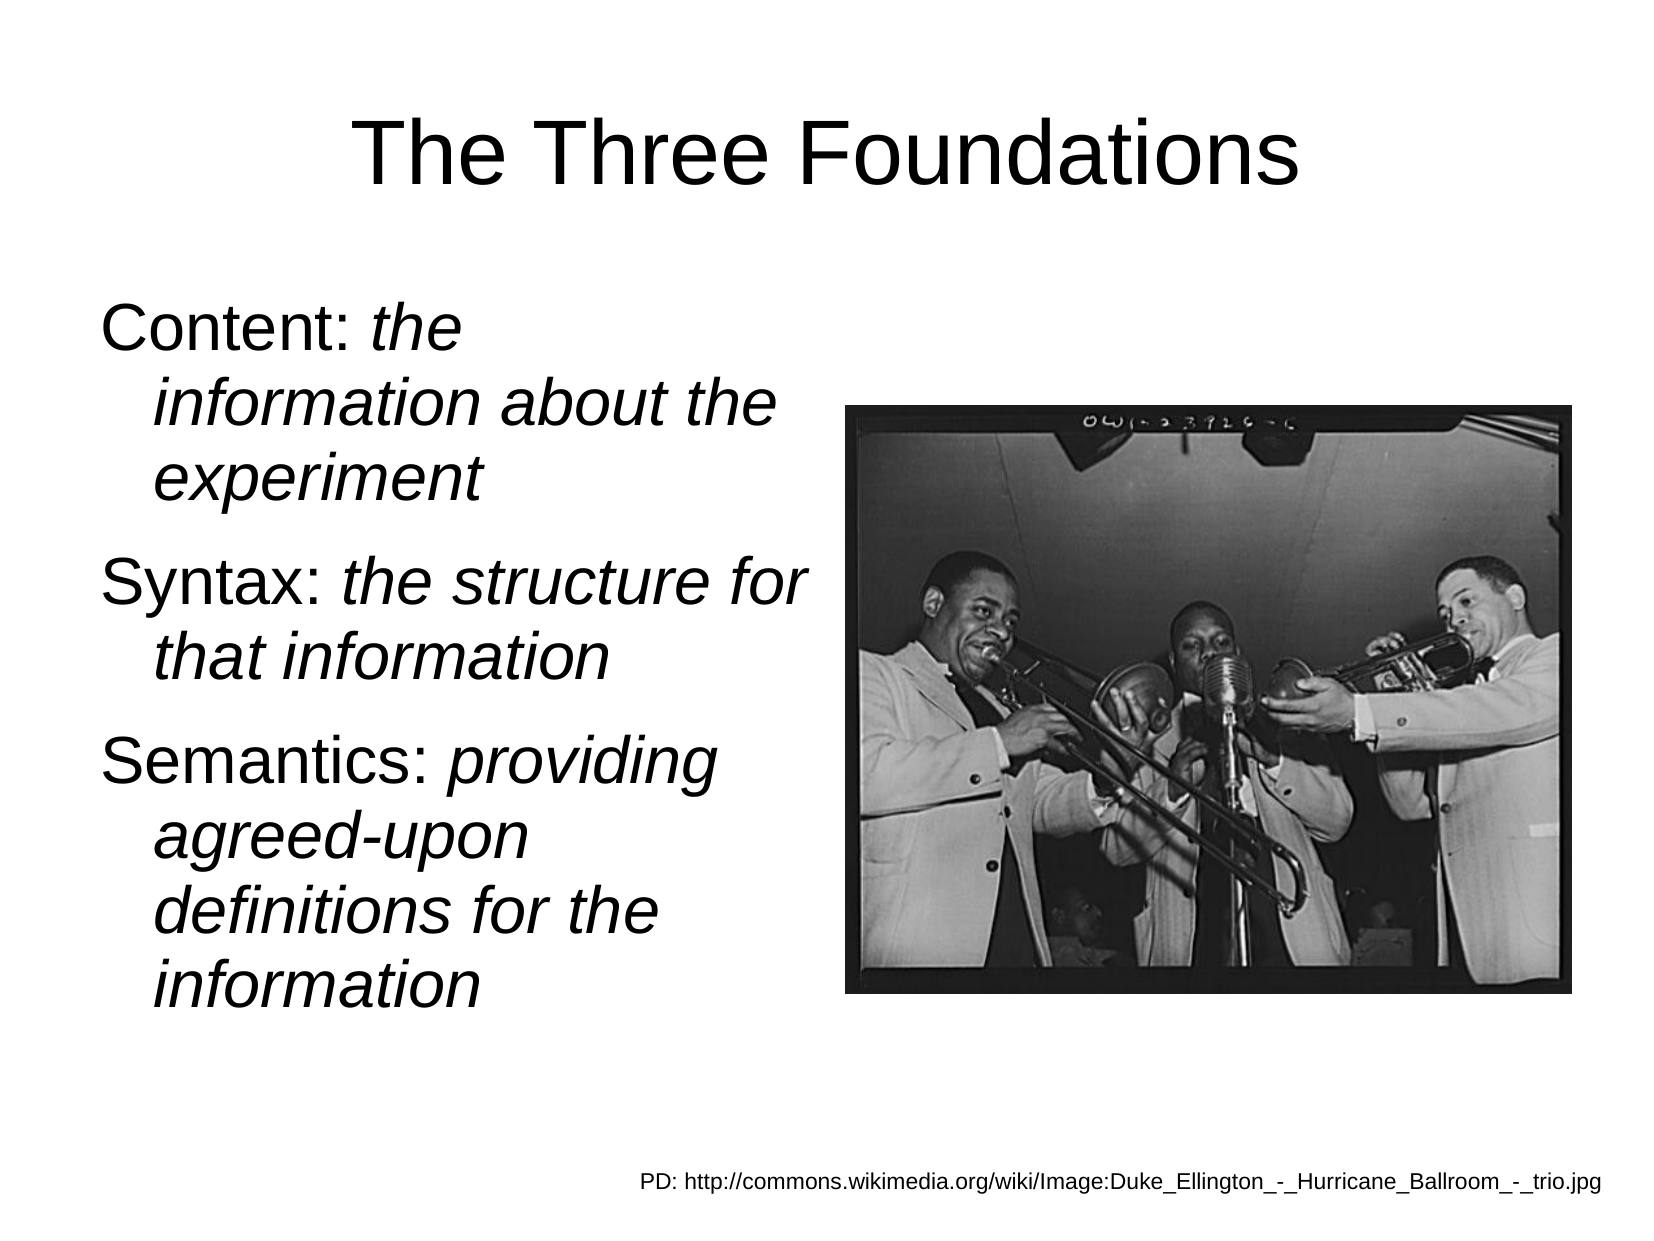

# The Three Foundations
Content: the information about the experiment
Syntax: the structure for that information
Semantics: providing agreed-upon definitions for the information
PD: http://commons.wikimedia.org/wiki/Image:Duke_Ellington_-_Hurricane_Ballroom_-_trio.jpg